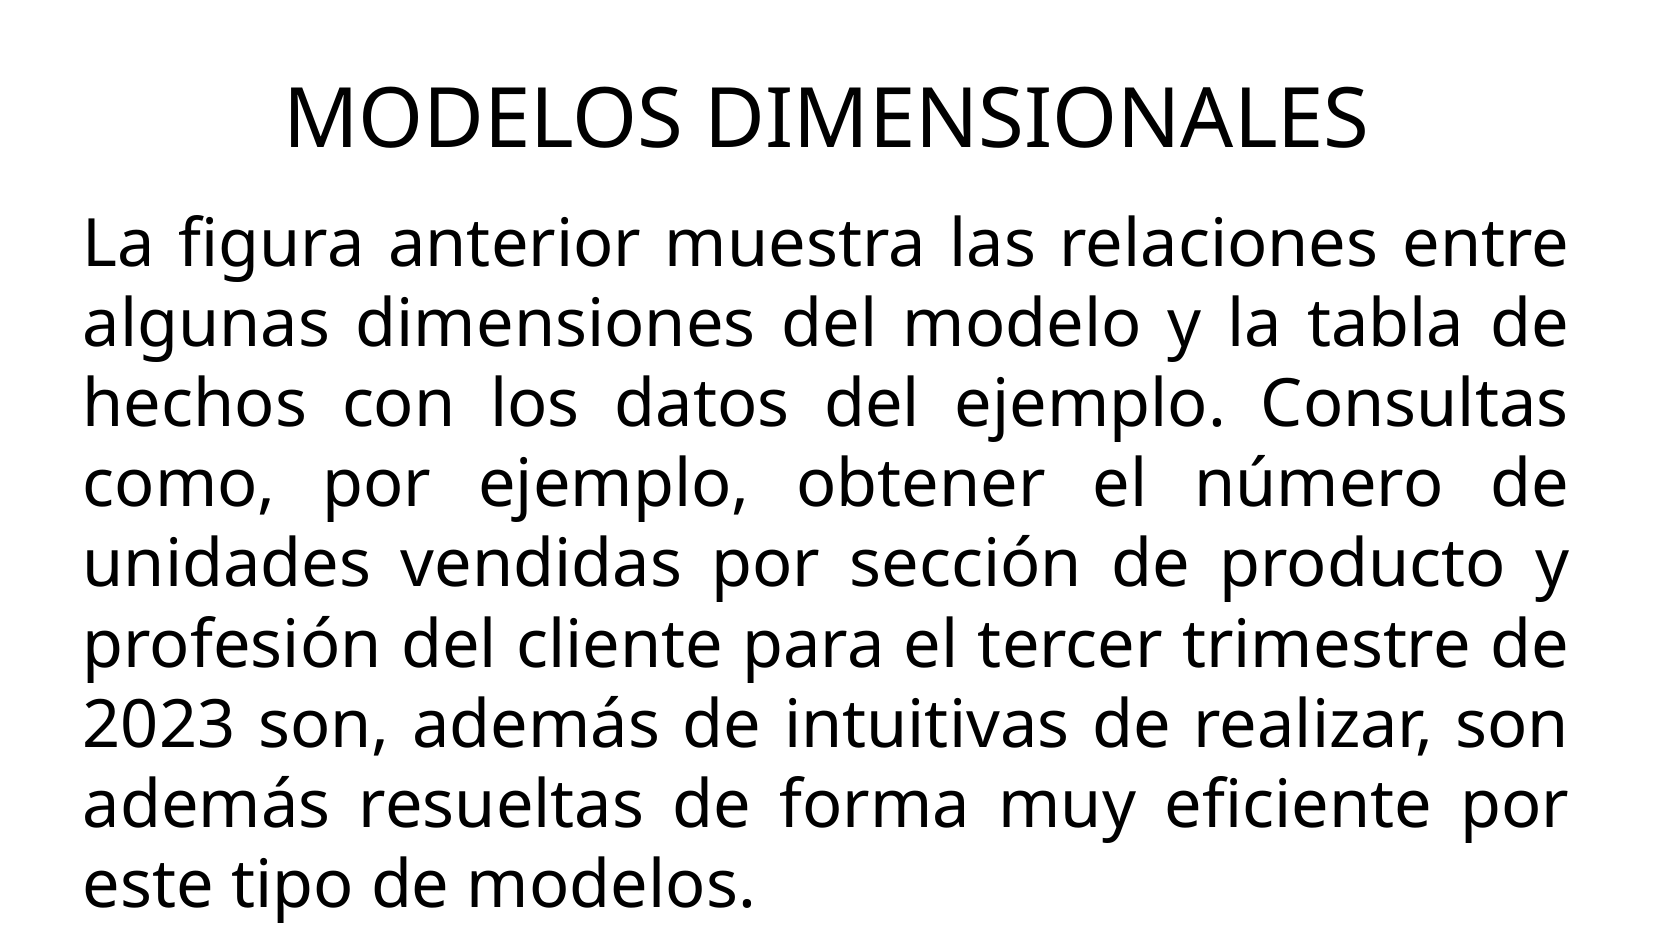

# MODELOS DIMENSIONALES
La figura anterior muestra las relaciones entre algunas dimensiones del modelo y la tabla de hechos con los datos del ejemplo. Consultas como, por ejemplo, obtener el número de unidades vendidas por sección de producto y profesión del cliente para el tercer trimestre de 2023 son, además de intuitivas de realizar, son además resueltas de forma muy eficiente por este tipo de modelos.